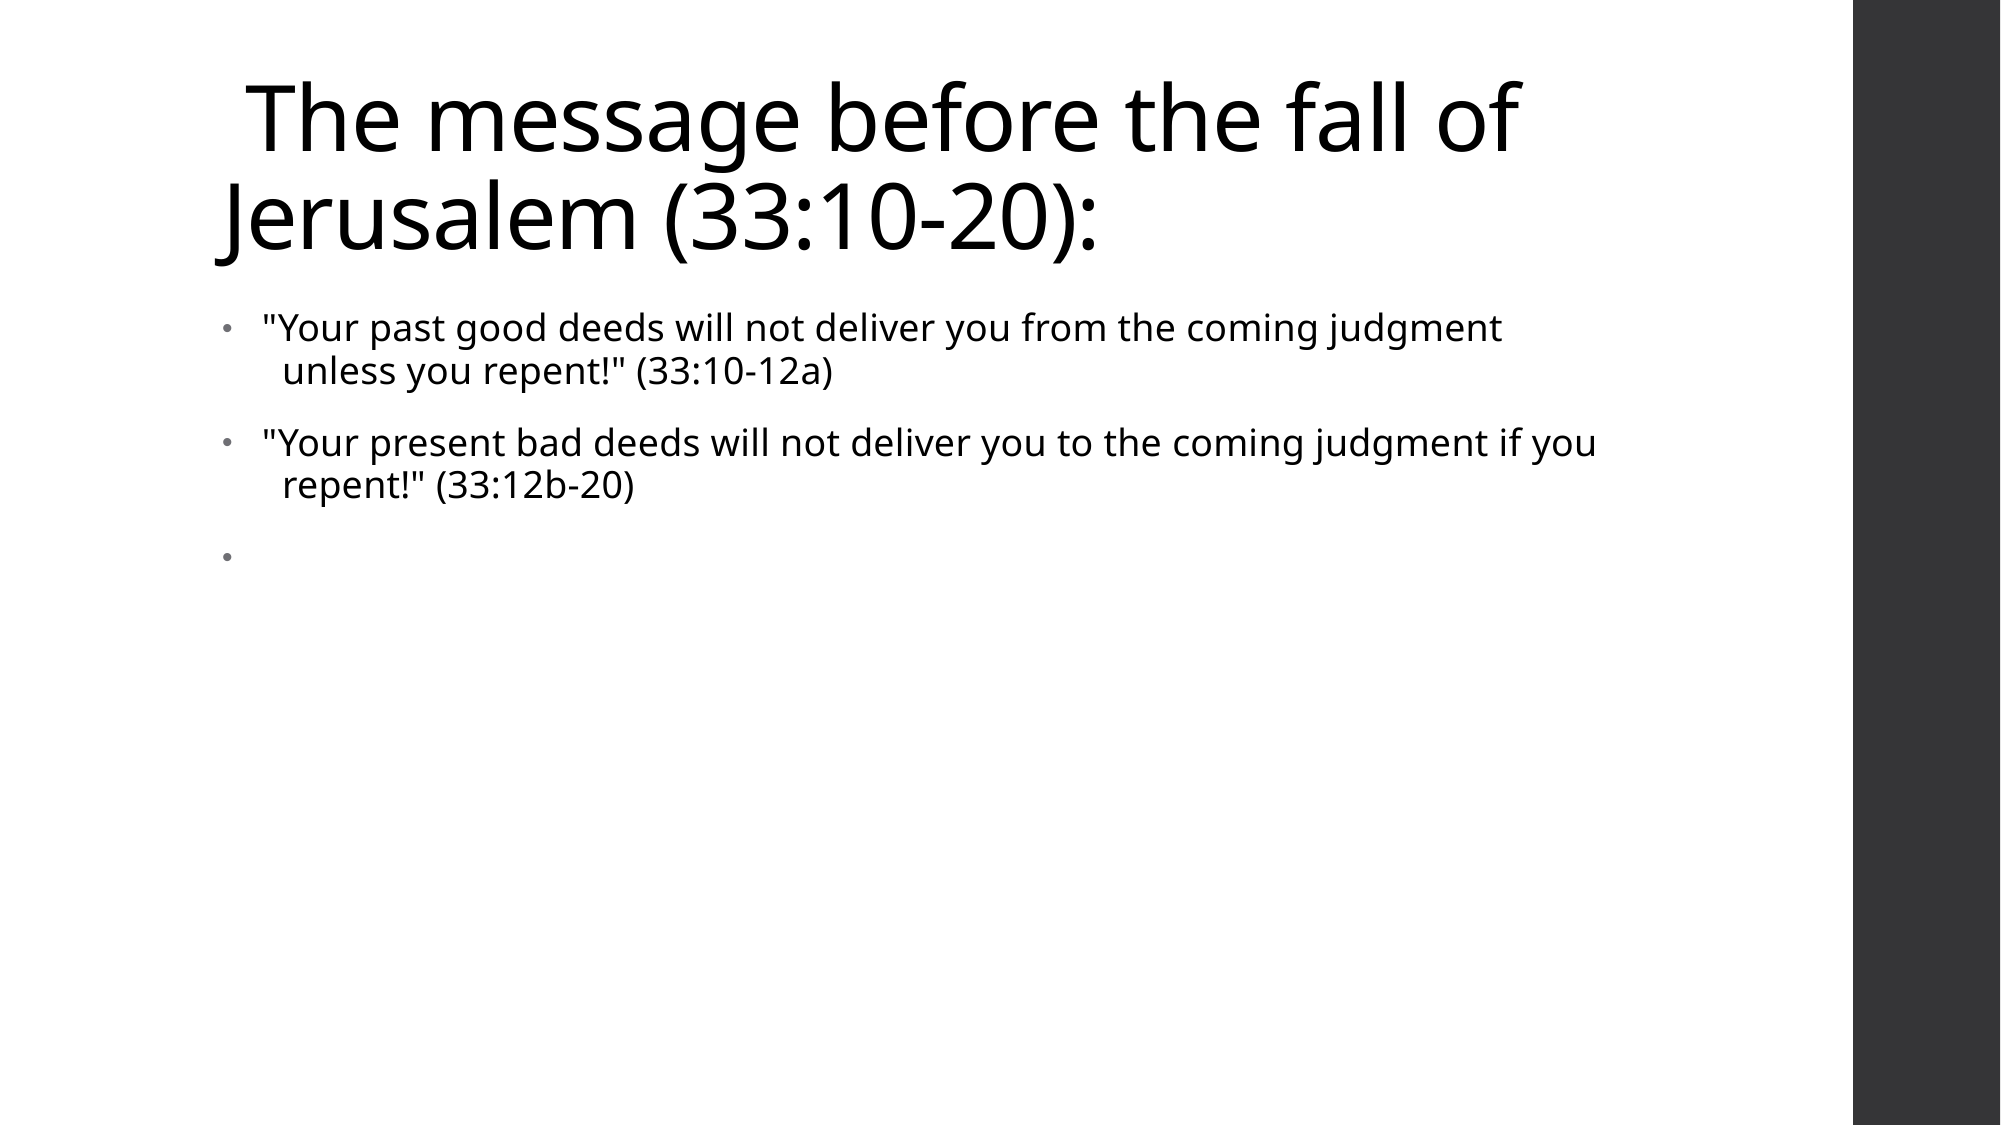

# The message before the fall of Jerusalem (33:10-20):
 "Your past good deeds will not deliver you from the coming judgment unless you repent!" (33:10-12a)
 "Your present bad deeds will not deliver you to the coming judgment if you repent!" (33:12b-20)